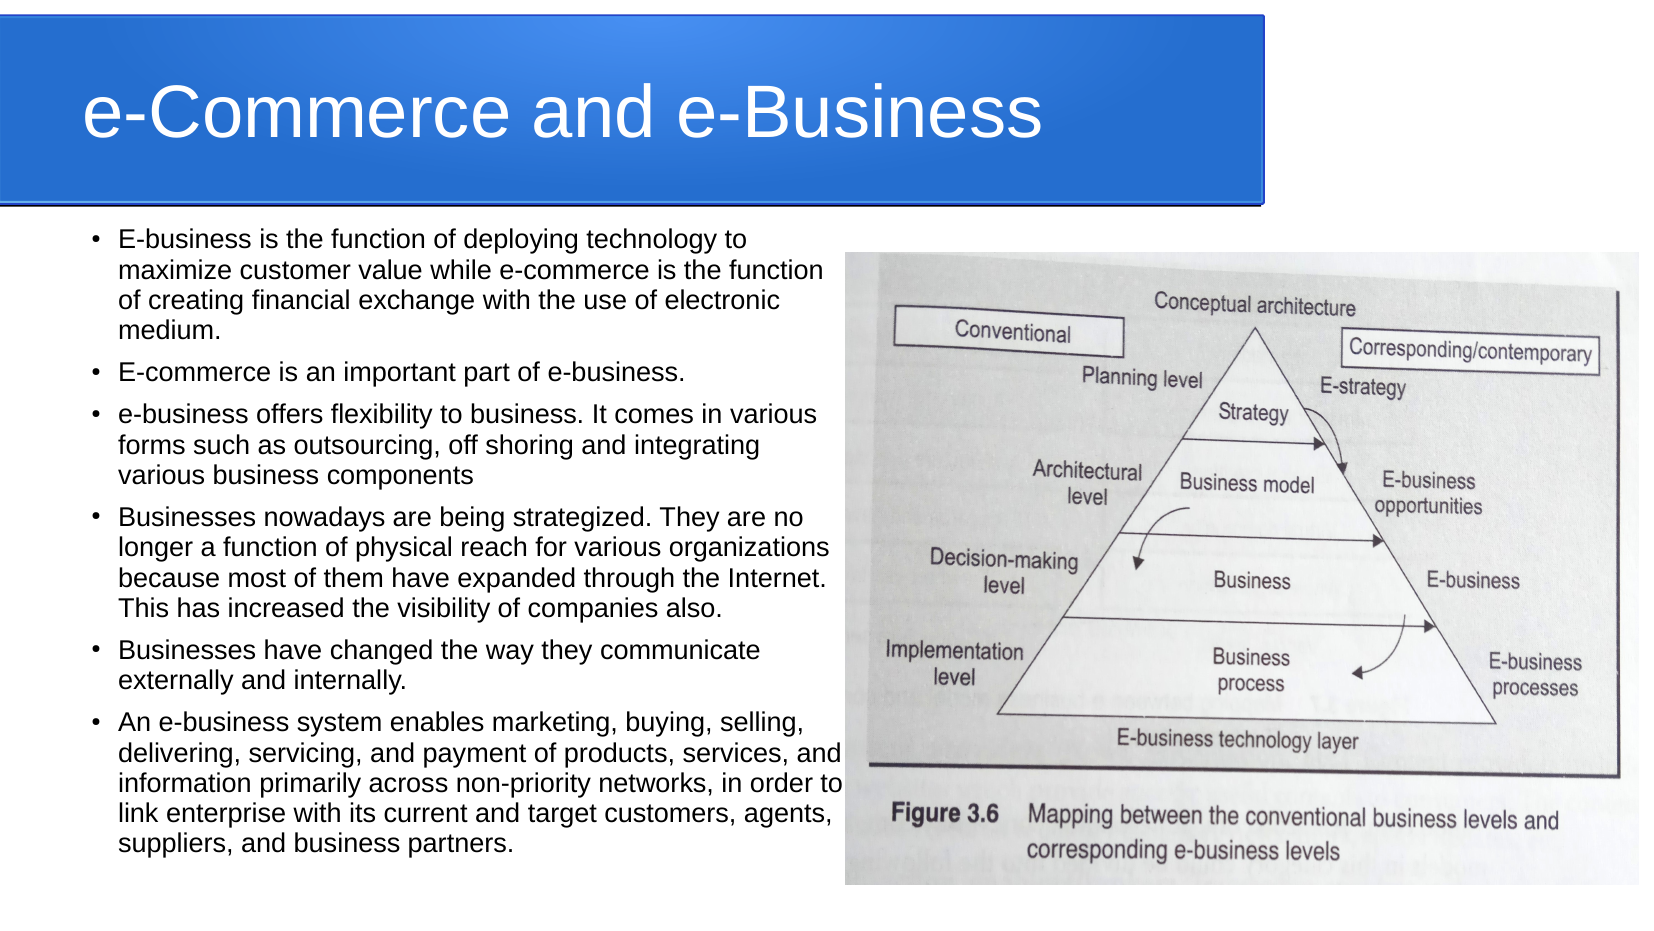

# e-Commerce and e-Business
E-business is the function of deploying technology to maximize customer value while e-commerce is the function of creating financial exchange with the use of electronic medium.
E-commerce is an important part of e-business.
e-business offers flexibility to business. It comes in various forms such as outsourcing, off shoring and integrating various business components
Businesses nowadays are being strategized. They are no longer a function of physical reach for various organizations because most of them have expanded through the Internet. This has increased the visibility of companies also.
Businesses have changed the way they communicate externally and internally.
An e-business system enables marketing, buying, selling, delivering, servicing, and payment of products, services, and information primarily across non-priority networks, in order to link enterprise with its current and target customers, agents, suppliers, and business partners.